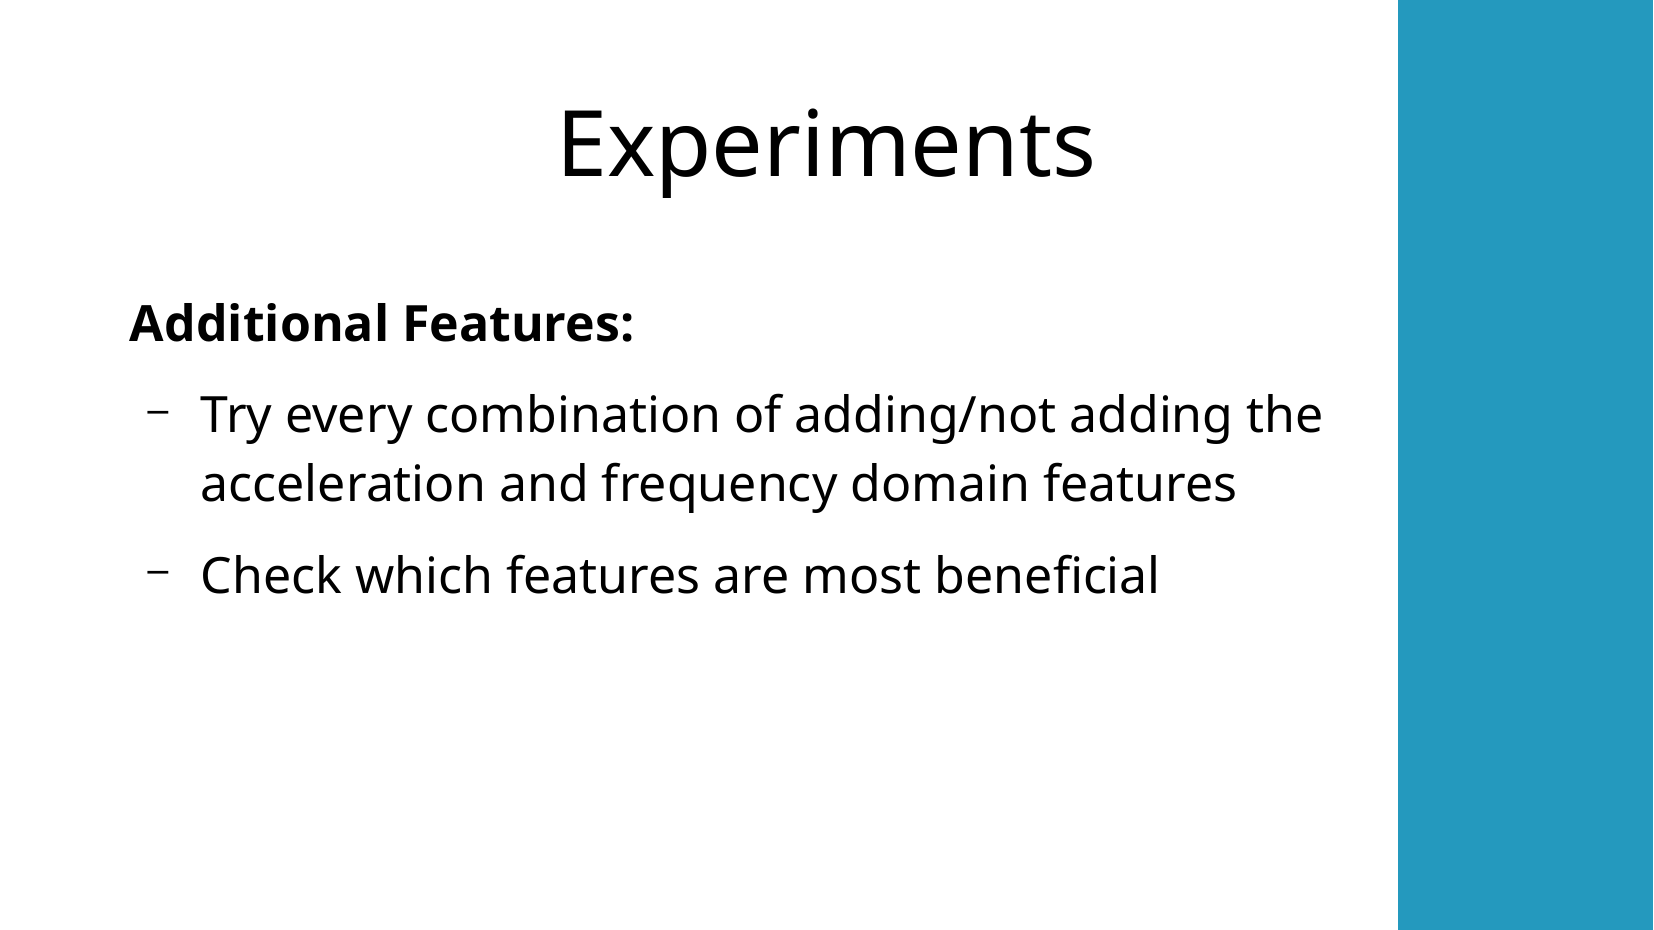

# Experiments
Additional Features:
Try every combination of adding/not adding the acceleration and frequency domain features
Check which features are most beneficial